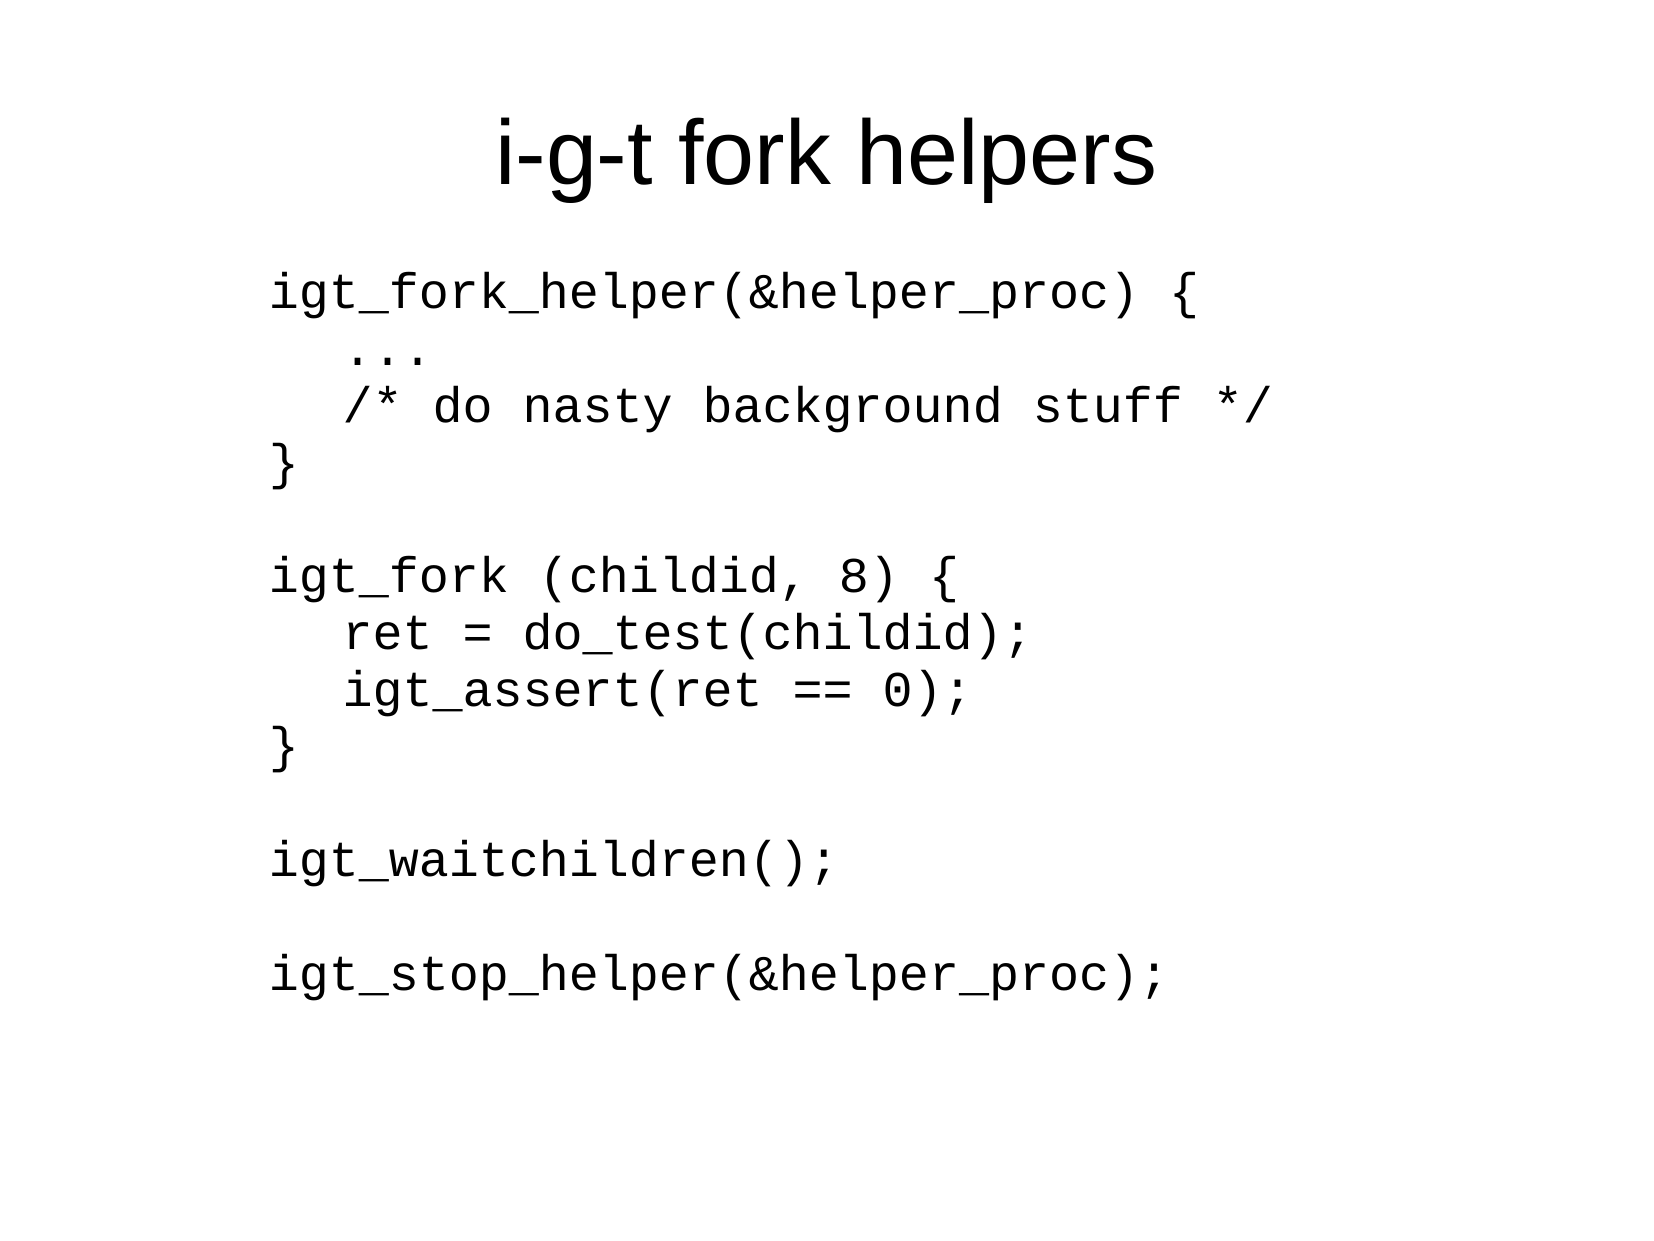

# i-g-t fork helpers
igt_fork_helper(&helper_proc) {
	...
	/* do nasty background stuff */
}
igt_fork (childid, 8) {
	ret = do_test(childid);
	igt_assert(ret == 0);
}
igt_waitchildren();
igt_stop_helper(&helper_proc);